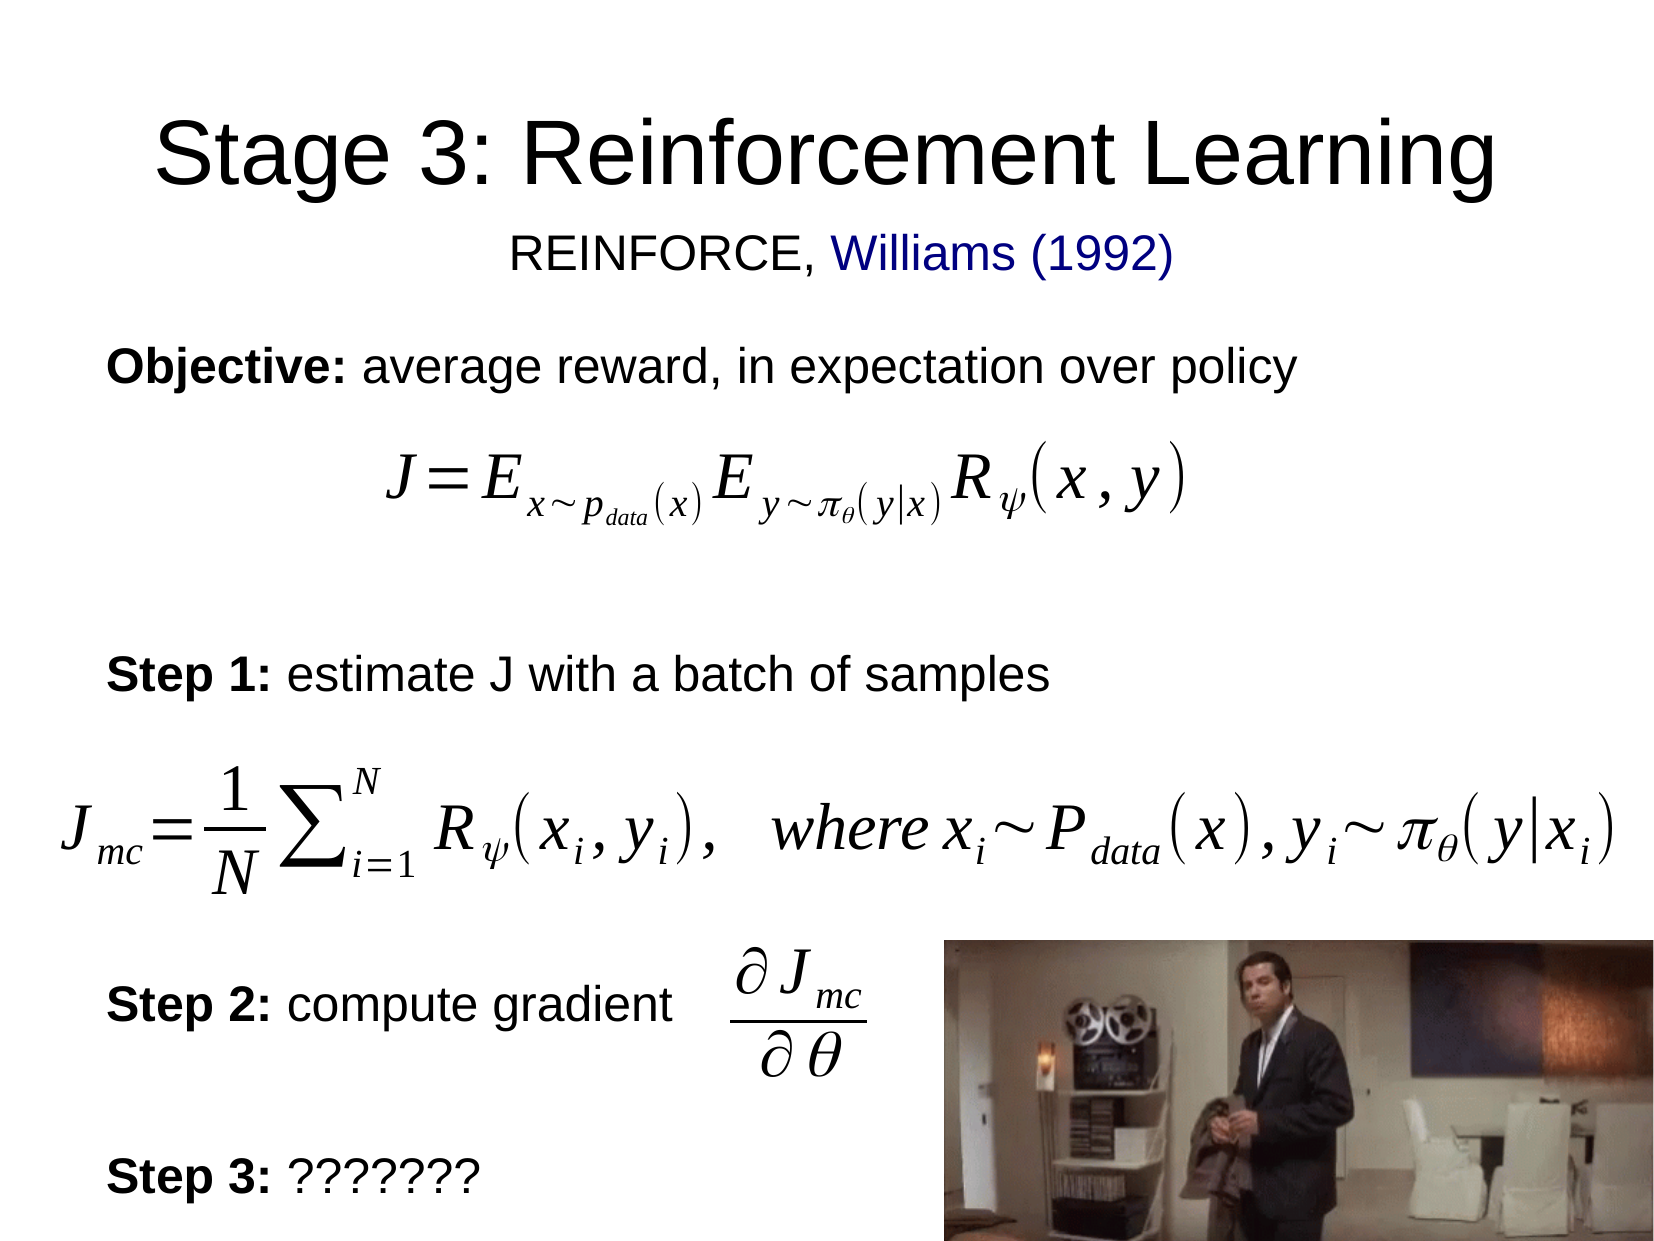

# Stage 3: Reinforcement Learning
REINFORCE, Williams (1992)
Objective: average reward, in expectation over policy
Step 1: estimate J with a batch of samples
Step 2: compute gradient
Step 3: ???????